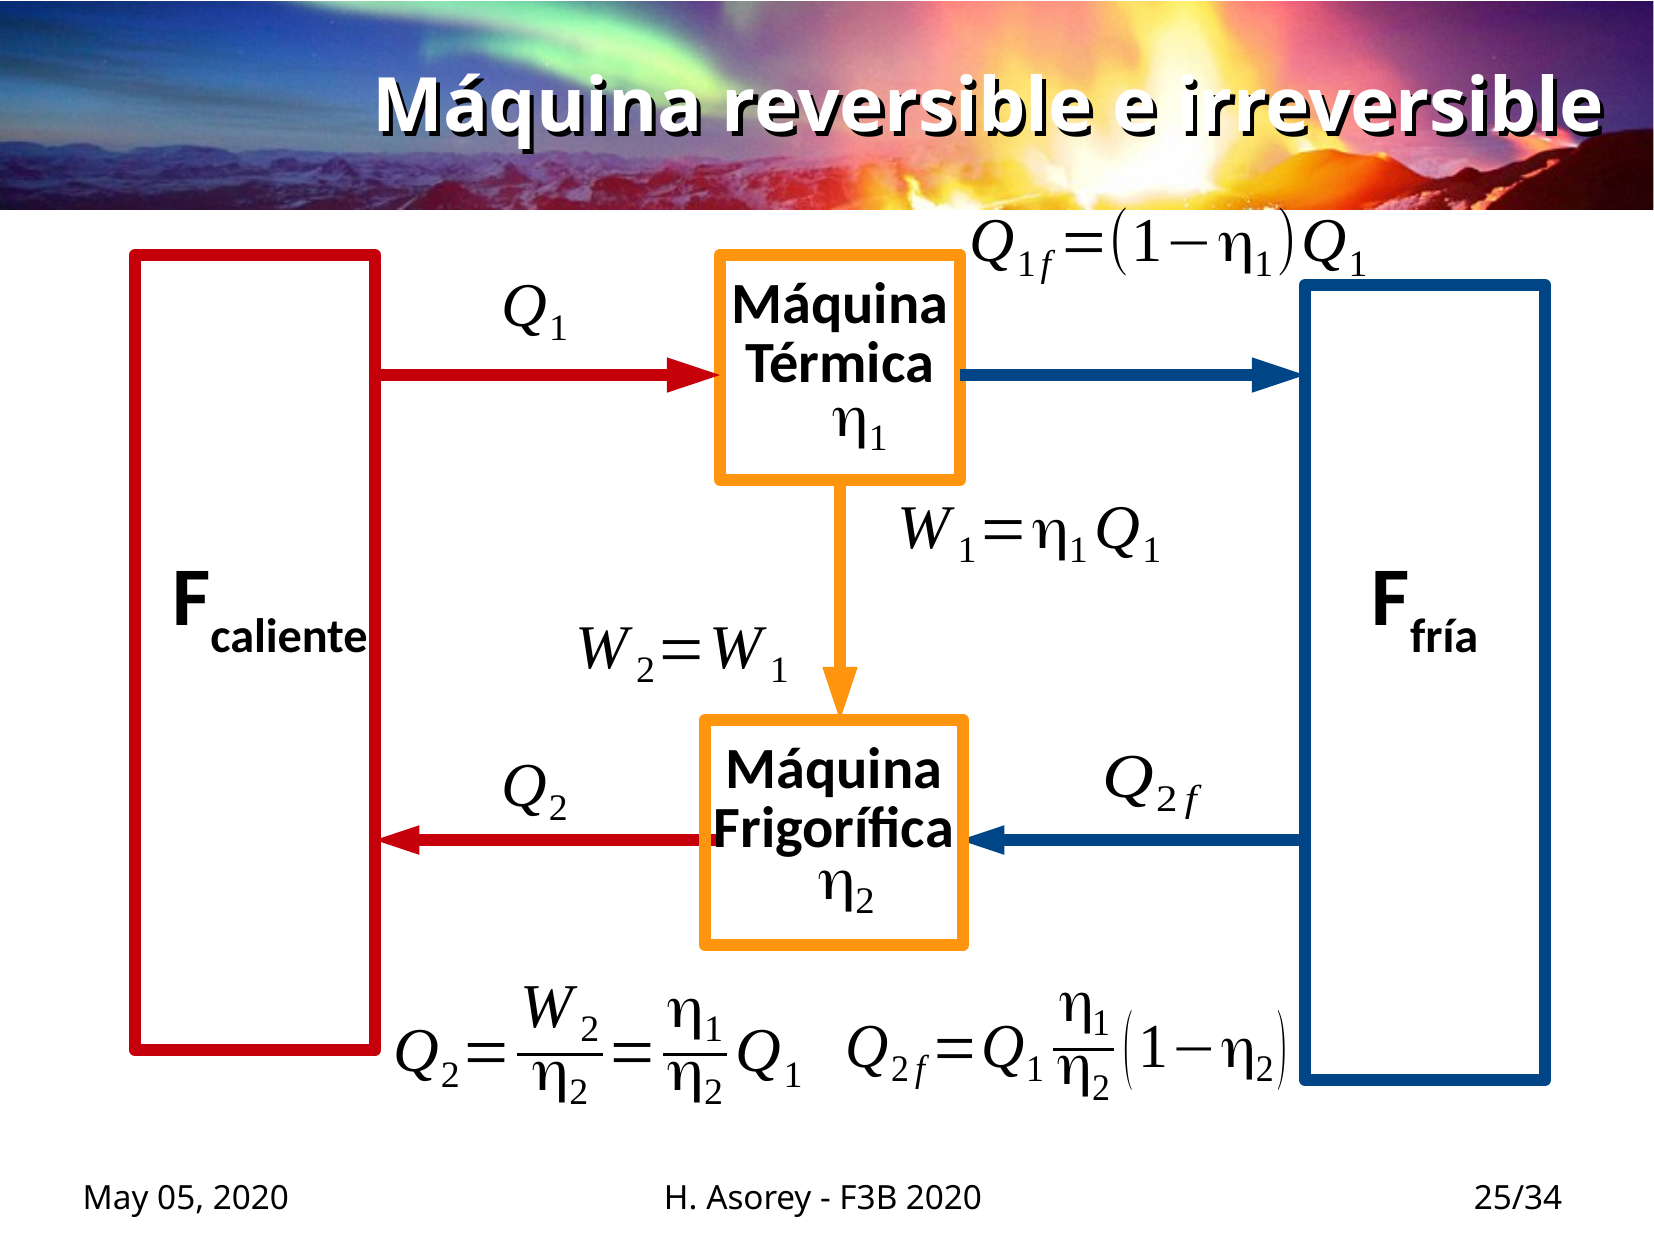

# Máquina reversible e irreversible
Máquina
Térmica
Fcaliente
Ffría
Máquina
Frigorífica
May 05, 2020
H. Asorey - F3B 2020
25